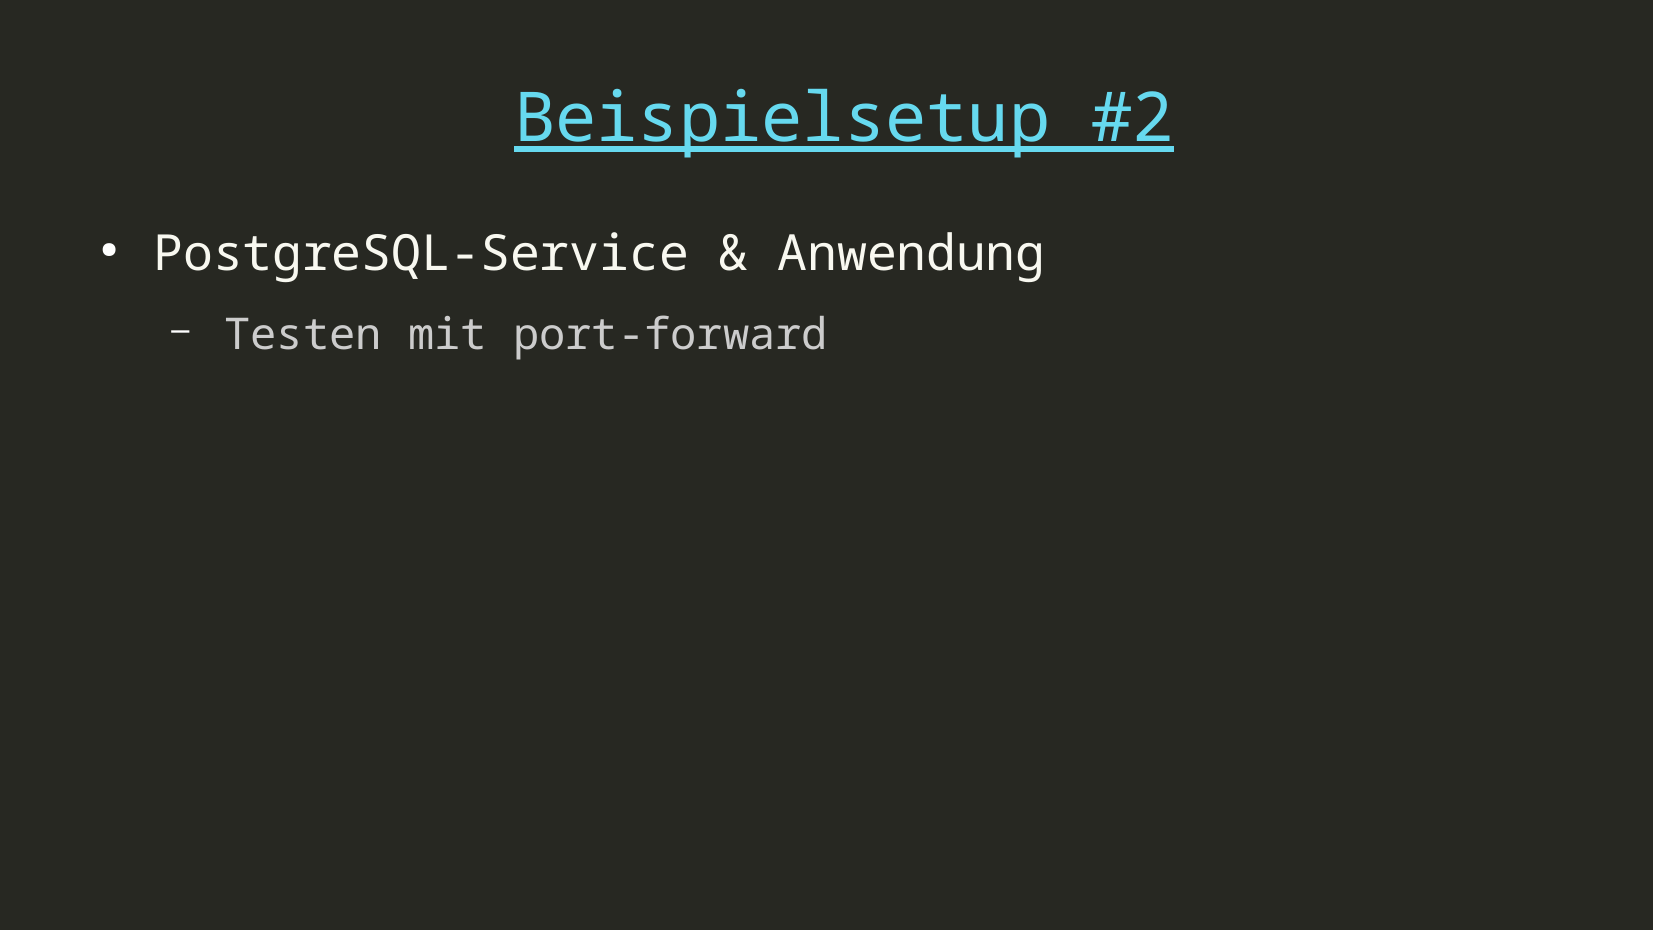

# Beispielsetup #2
PostgreSQL-Service & Anwendung
Testen mit port-forward